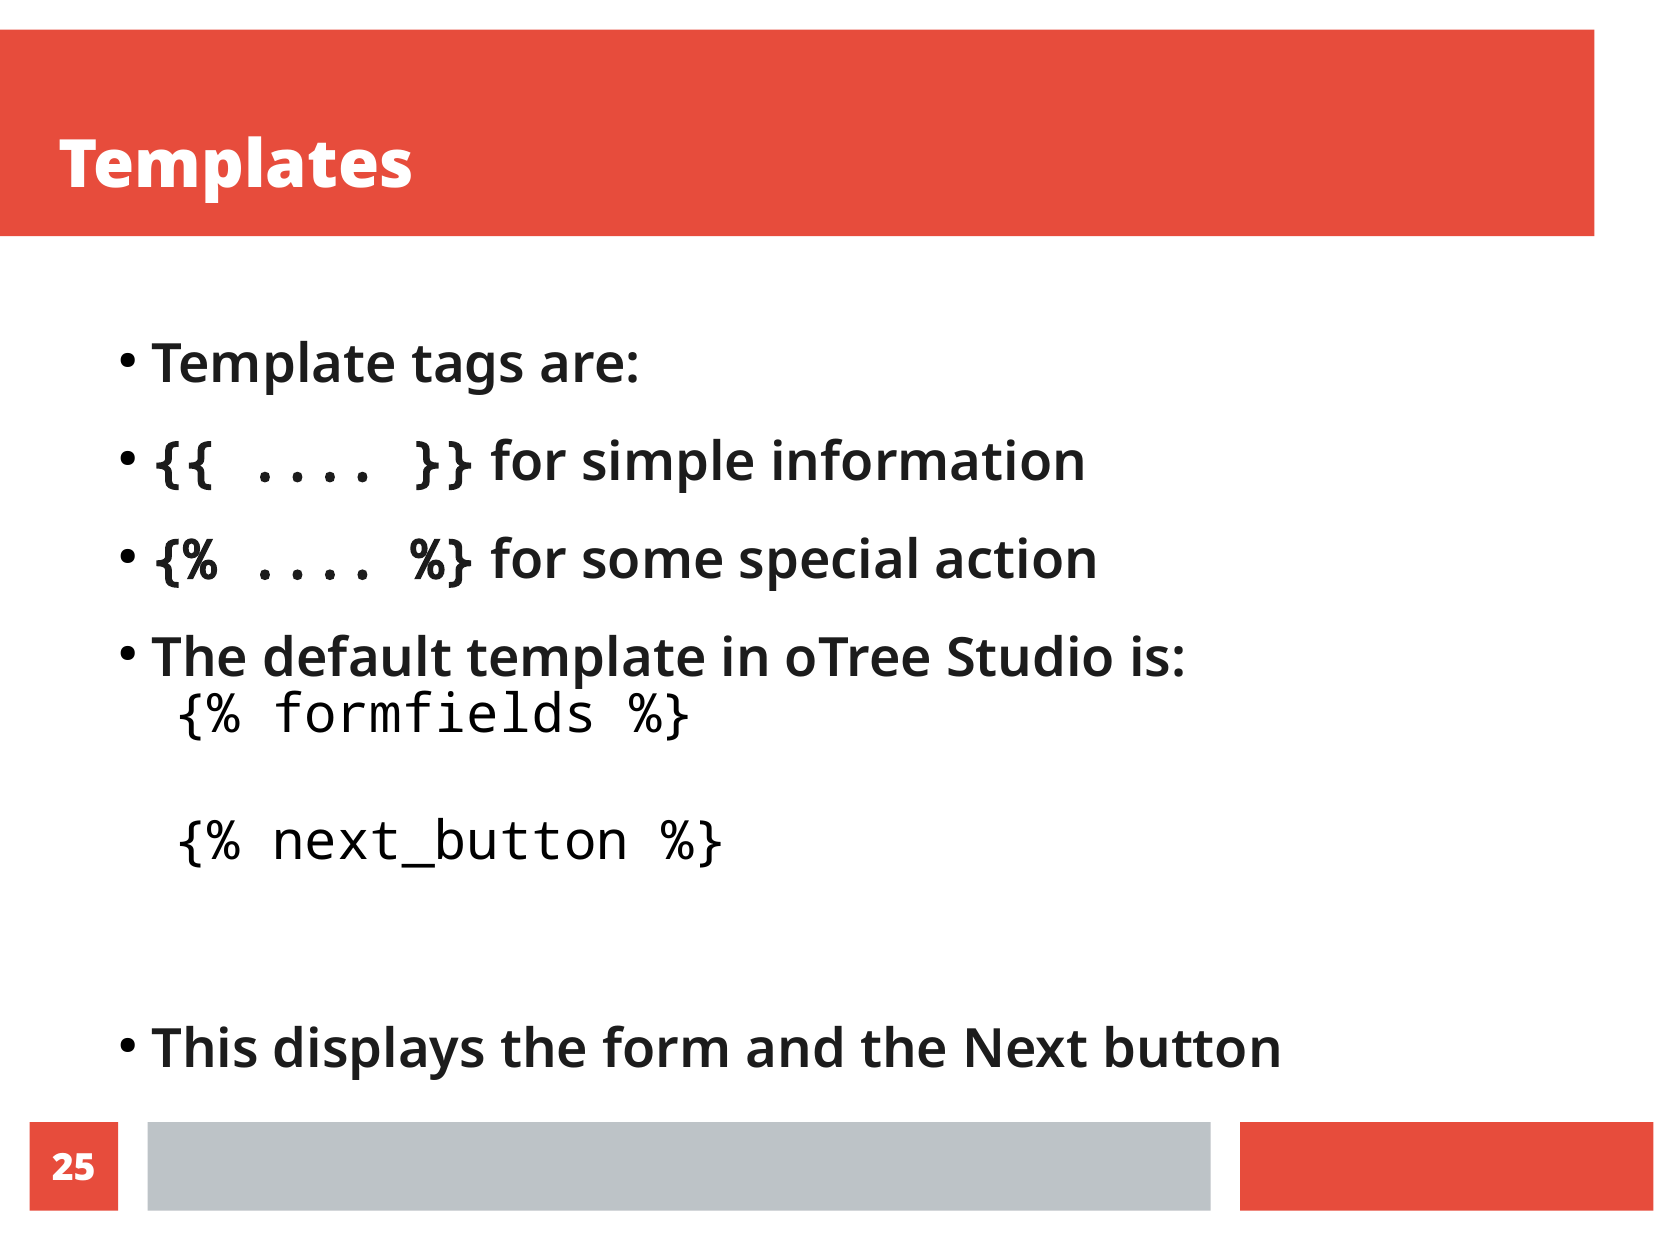

# Templates
 Template tags are:
 {{ .... }} for simple information
 {% .... %} for some special action
 The default template in oTree Studio is:
 This displays the form and the Next button
{% formfields %}
{% next_button %}
25